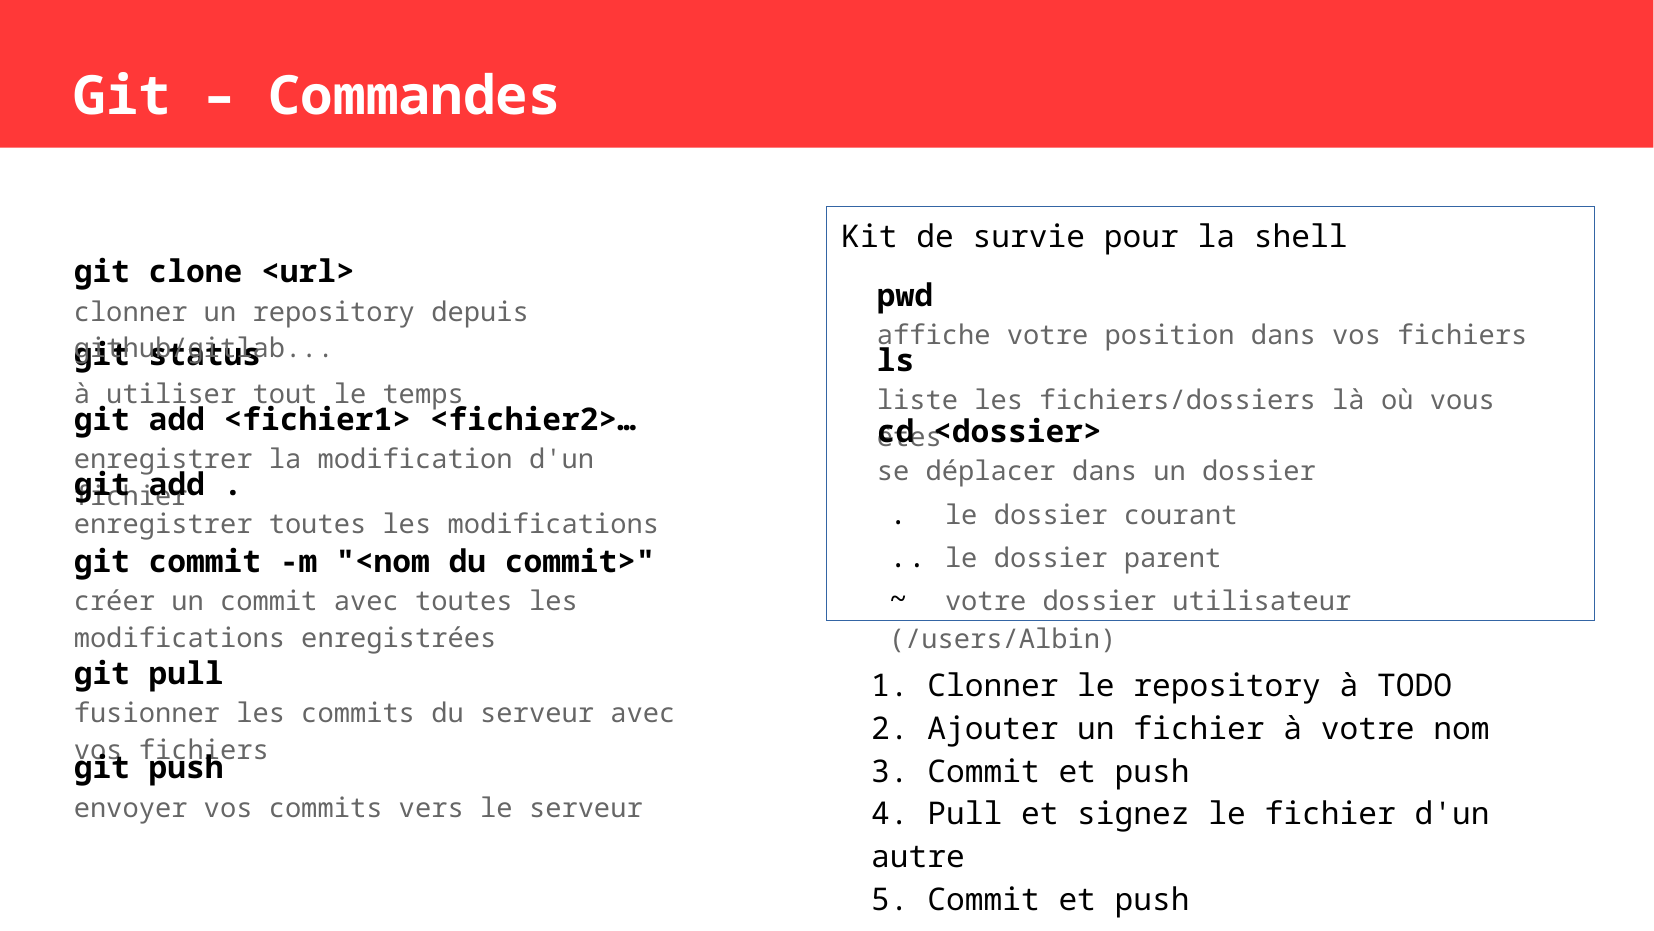

Git – Commandes
Kit de survie pour la shell
git clone <url>
clonner un repository depuis github/gitlab...
pwd
affiche votre position dans vos fichiers
git status
à utiliser tout le temps
ls
liste les fichiers/dossiers là où vous êtes
git add <fichier1> <fichier2>…
enregistrer la modification d'un fichier
cd <dossier>
se déplacer dans un dossier
git add .
enregistrer toutes les modifications
. le dossier courant
.. le dossier parent
~ votre dossier utilisateur (/users/Albin)
git commit -m "<nom du commit>"
créer un commit avec toutes les modifications enregistrées
git pull
fusionner les commits du serveur avec vos fichiers
1. Clonner le repository à TODO
2. Ajouter un fichier à votre nom
3. Commit et push
4. Pull et signez le fichier d'un autre
5. Commit et push
Attention aux merge conflicts !
git push
envoyer vos commits vers le serveur